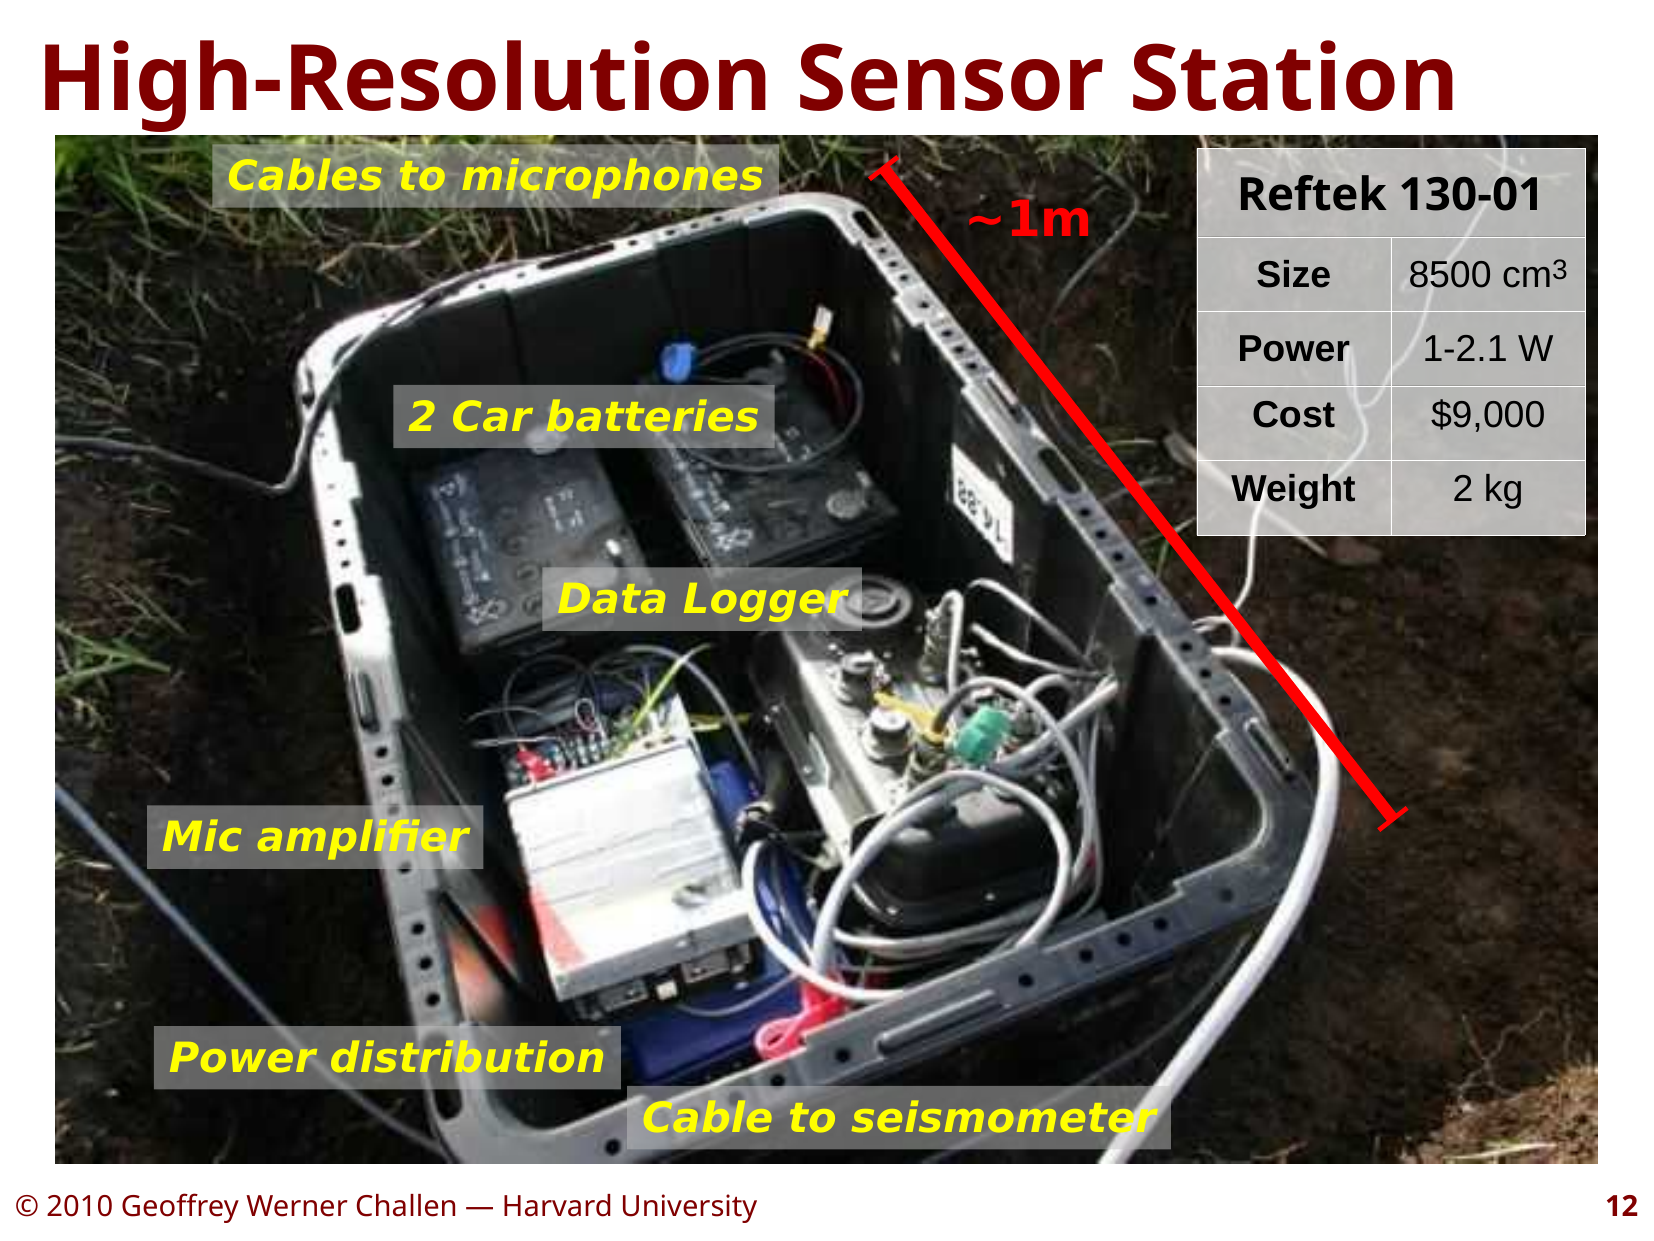

# High-Resolution Sensor Station
Cables to microphones
2 Car batteries
Data Logger
Mic amplifier
Power distribution
Cable to seismometer
| Reftek 130-01 | |
| --- | --- |
| Size | 8500 cm3 |
| Power | 1-2.1 W |
| Cost | $9,000 |
| Weight | 2 kg |
~1m
12